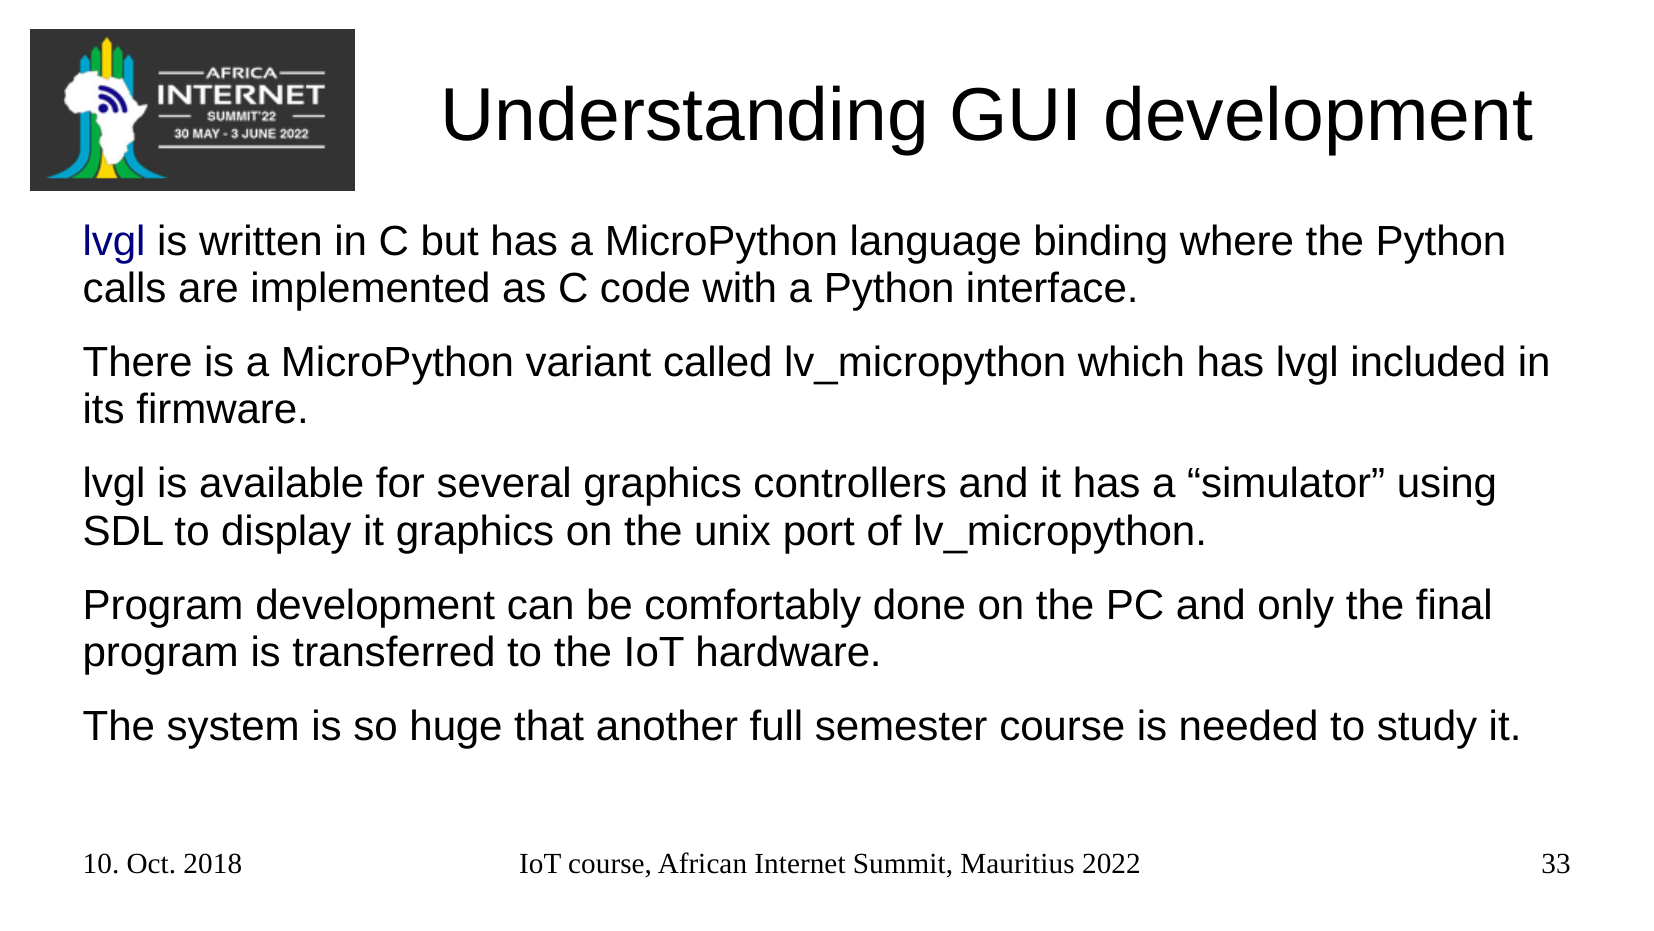

# Understanding GUI development
lvgl is written in C but has a MicroPython language binding where the Python calls are implemented as C code with a Python interface.
There is a MicroPython variant called lv_micropython which has lvgl included in its firmware.
lvgl is available for several graphics controllers and it has a “simulator” using SDL to display it graphics on the unix port of lv_micropython.
Program development can be comfortably done on the PC and only the final program is transferred to the IoT hardware.
The system is so huge that another full semester course is needed to study it.
10. Oct. 2018
IoT course, African Internet Summit, Mauritius 2022
33